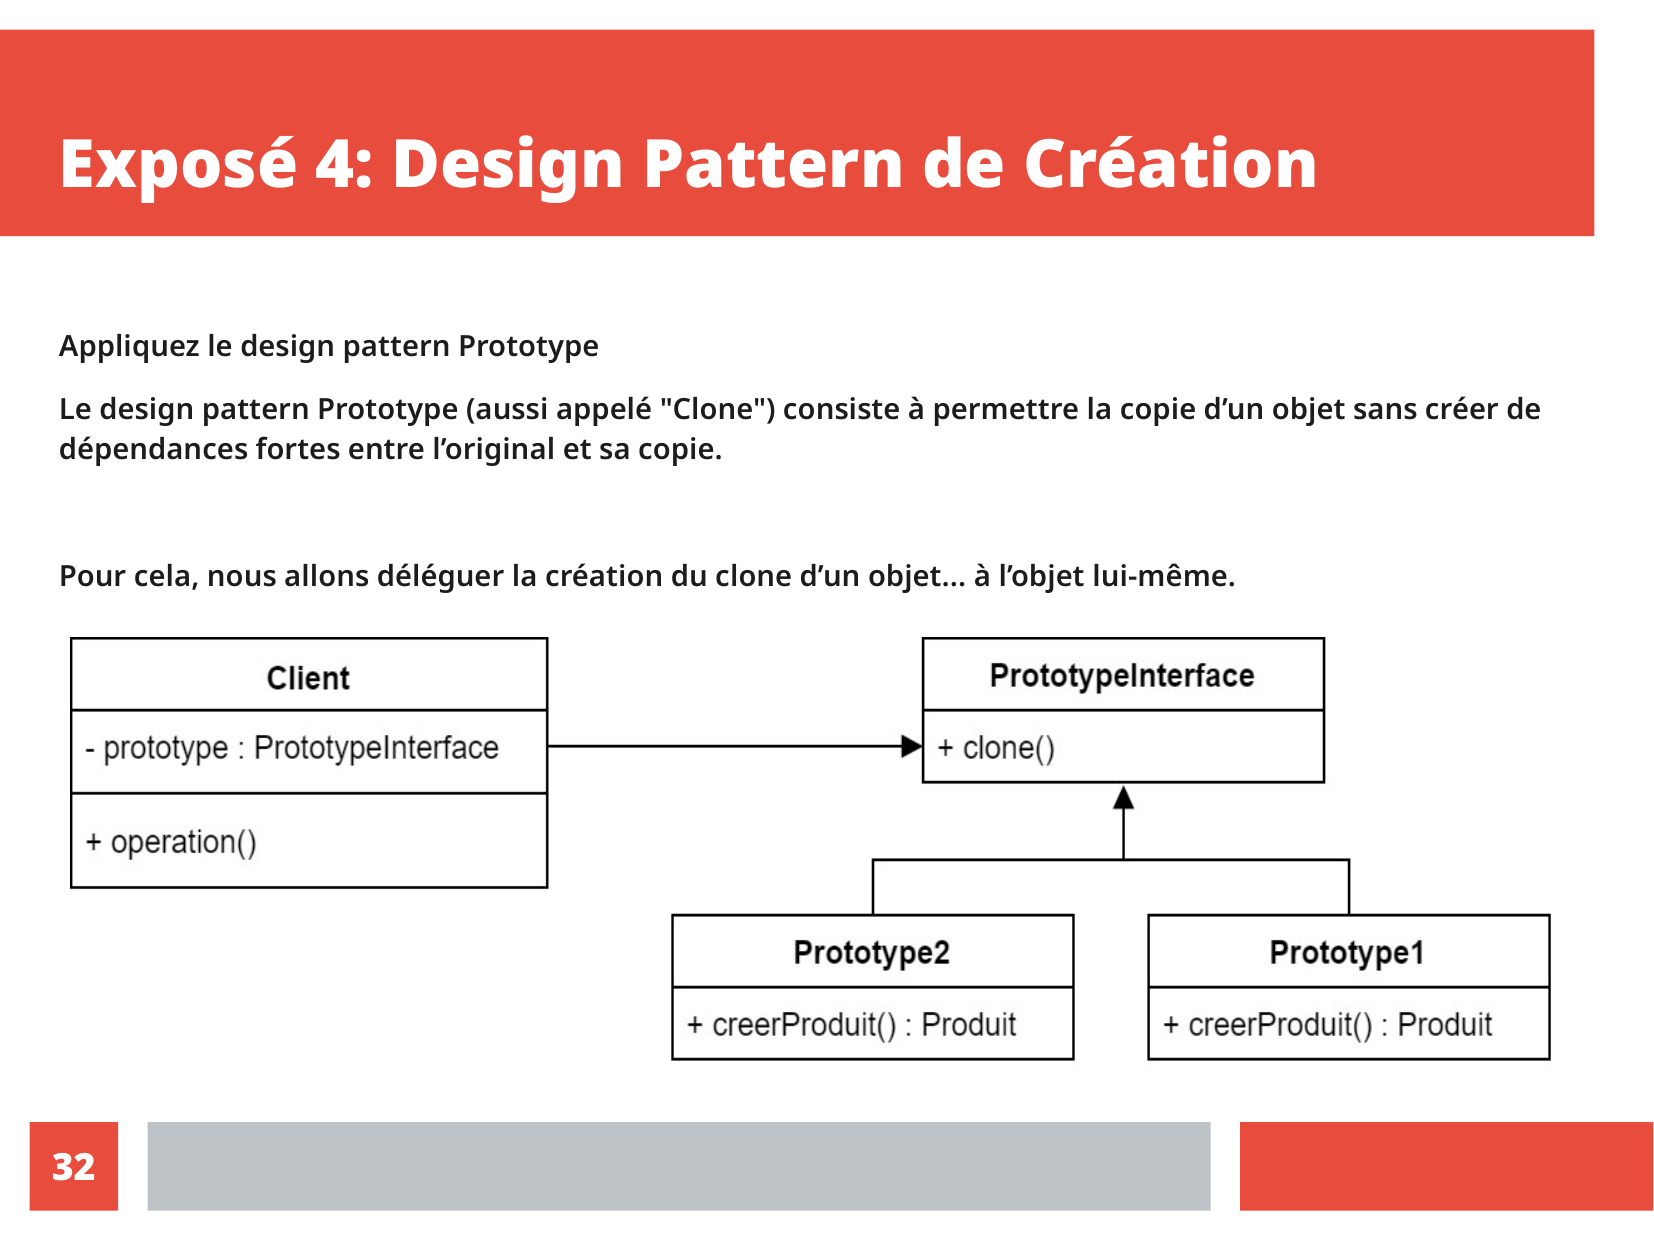

# Exposé 4: Design Pattern de Création
Appliquez le design pattern Prototype
Le design pattern Prototype (aussi appelé "Clone") consiste à permettre la copie d’un objet sans créer de dépendances fortes entre l’original et sa copie.
Pour cela, nous allons déléguer la création du clone d’un objet... à l’objet lui-même.
32